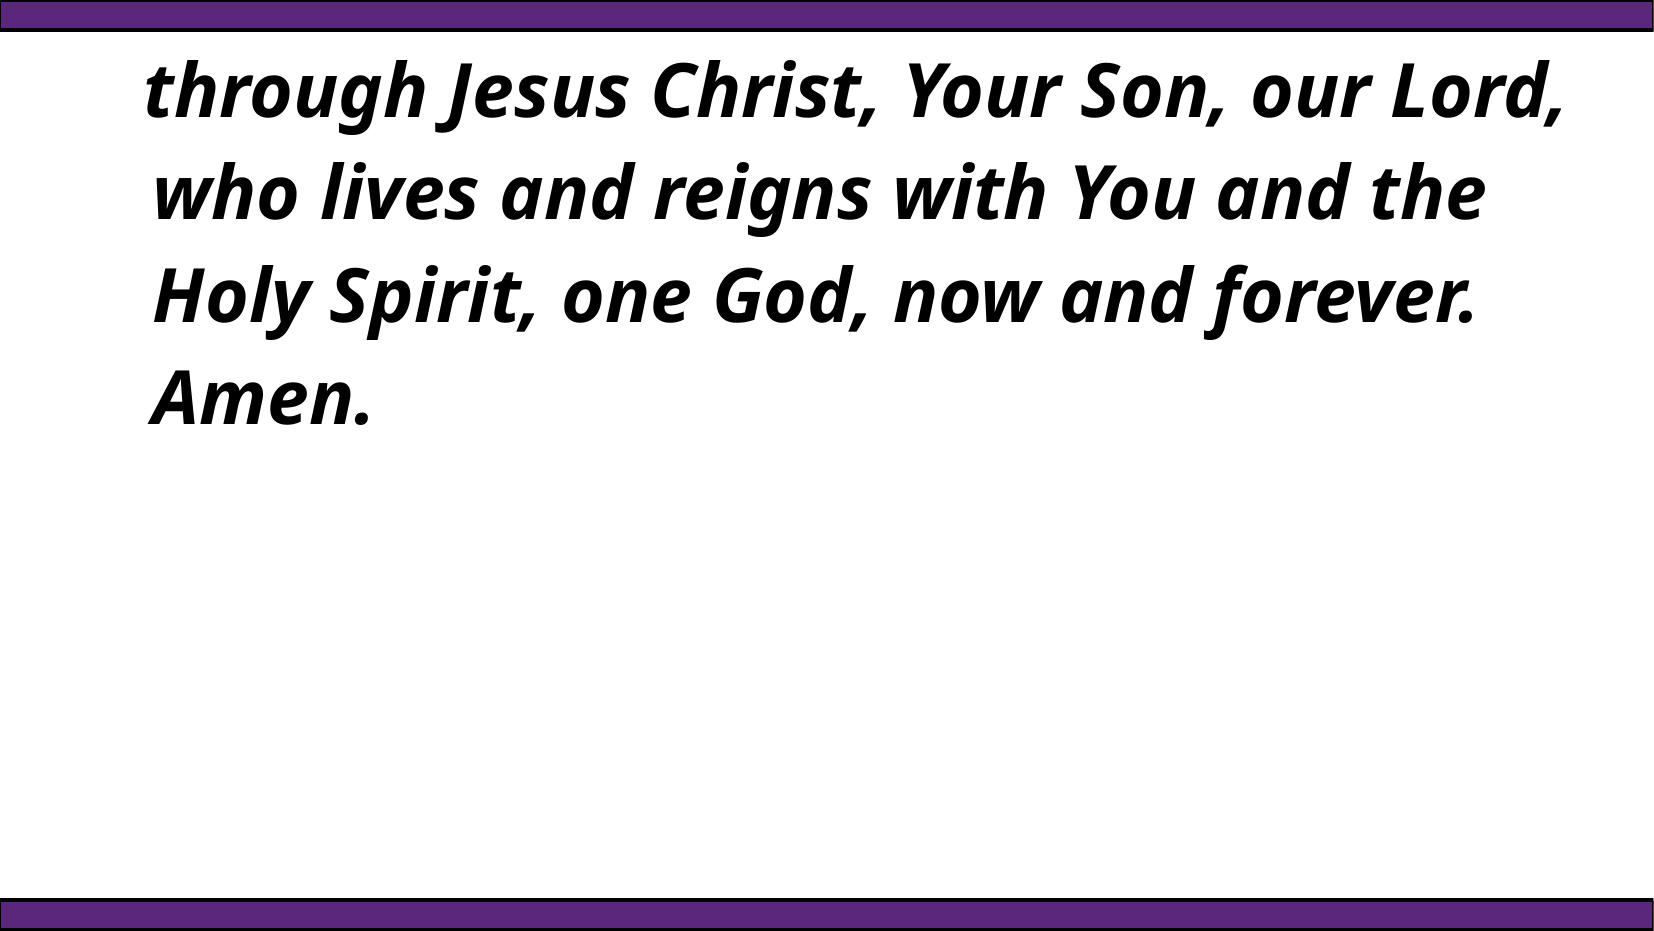

through Jesus Christ, Your Son, our Lord,
 who lives and reigns with You and the
 Holy Spirit, one God, now and forever.
 Amen.